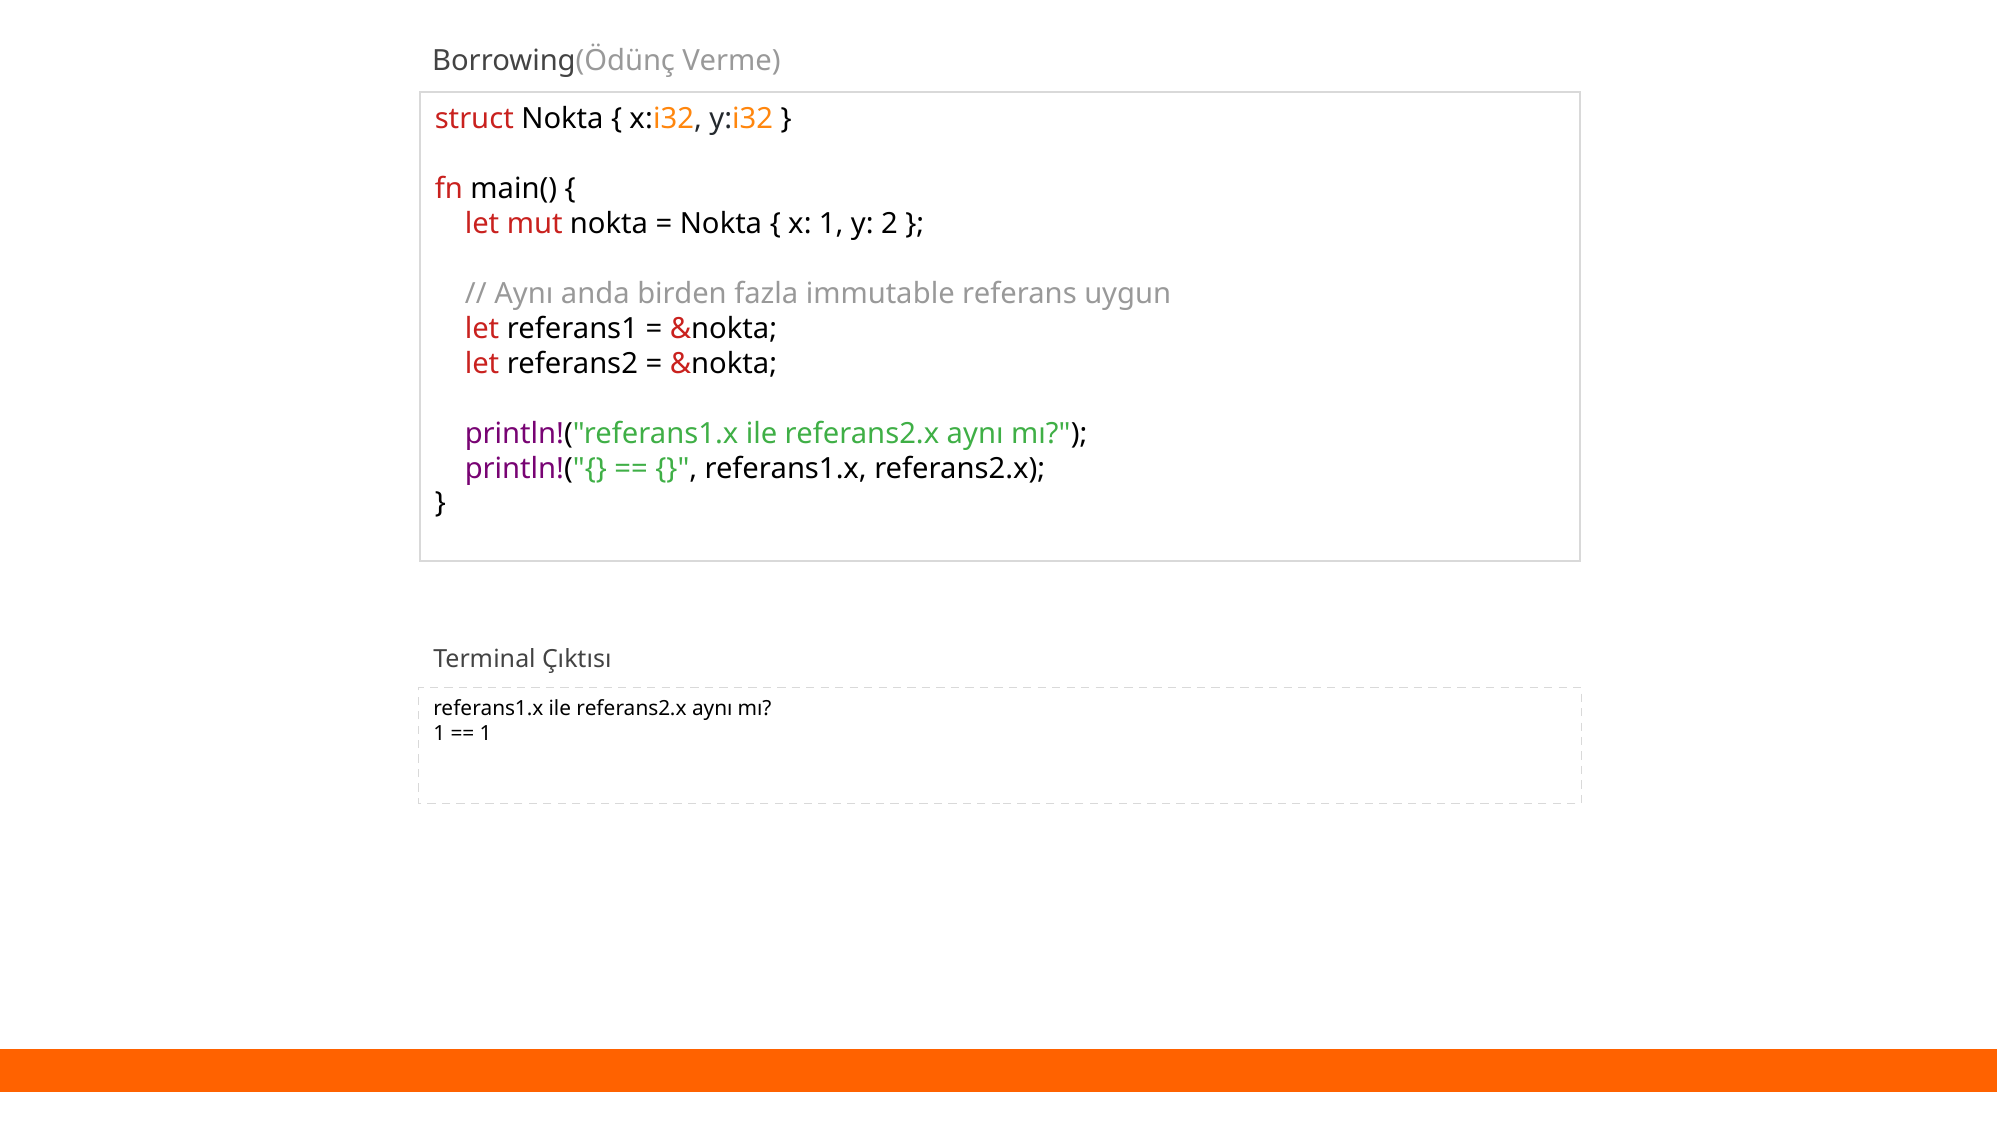

Borrowing(Ödünç Verme)
struct Nokta { x:i32, y:i32 }
fn main() {
 let mut nokta = Nokta { x: 1, y: 2 };
 // Aynı anda birden fazla immutable referans uygun
 let referans1 = &nokta;
 let referans2 = &nokta;
 println!("referans1.x ile referans2.x aynı mı?");
 println!("{} == {}", referans1.x, referans2.x);
}
Terminal Çıktısı
referans1.x ile referans2.x aynı mı?
1 == 1